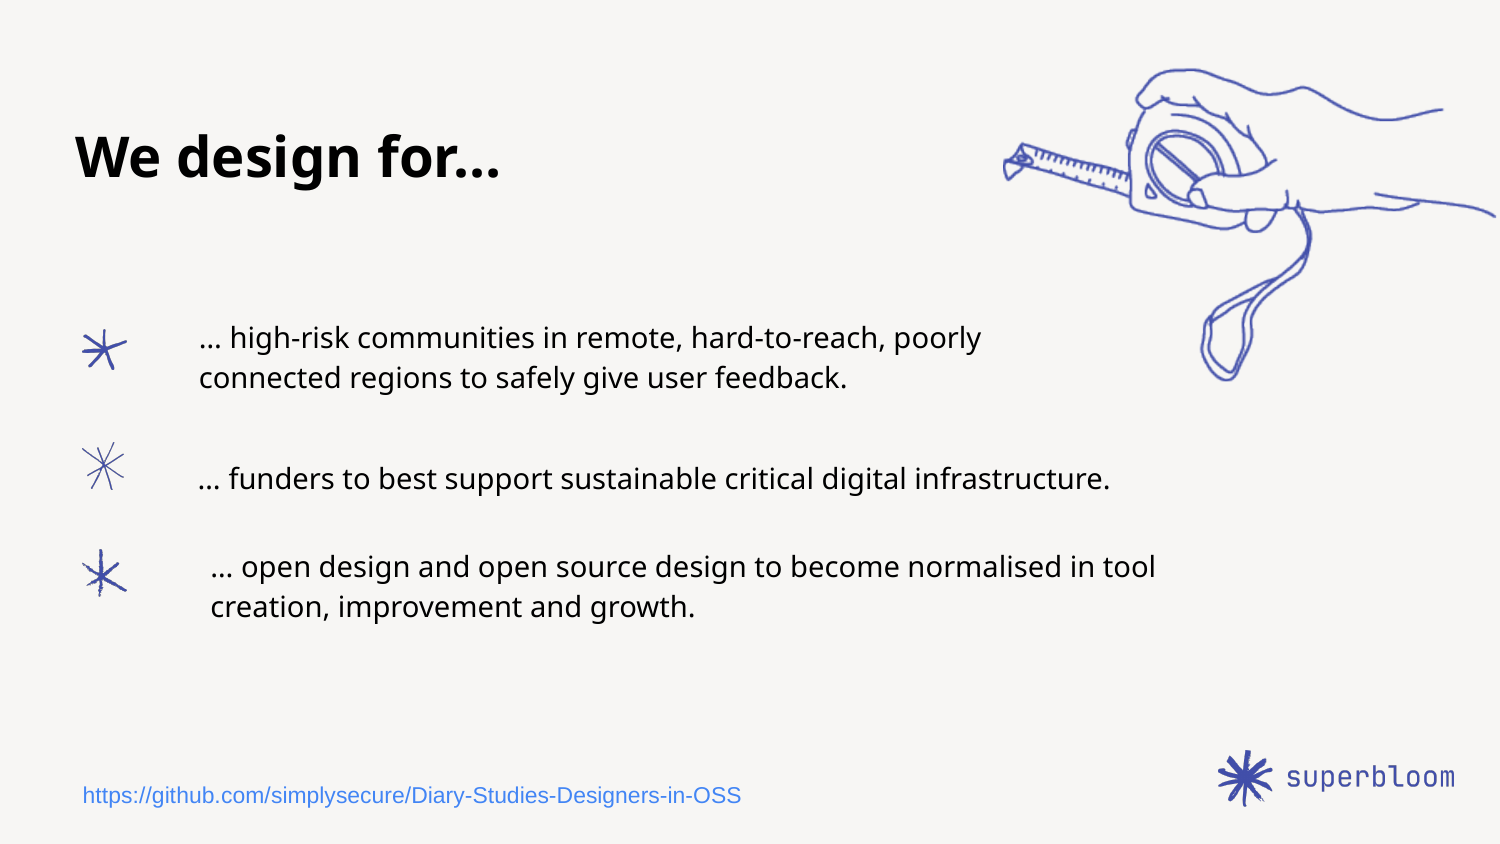

We design for…
… high-risk communities in remote, hard-to-reach, poorly connected regions to safely give user feedback.
… funders to best support sustainable critical digital infrastructure.
… open design and open source design to become normalised in tool creation, improvement and growth.
https://github.com/simplysecure/Diary-Studies-Designers-in-OSS